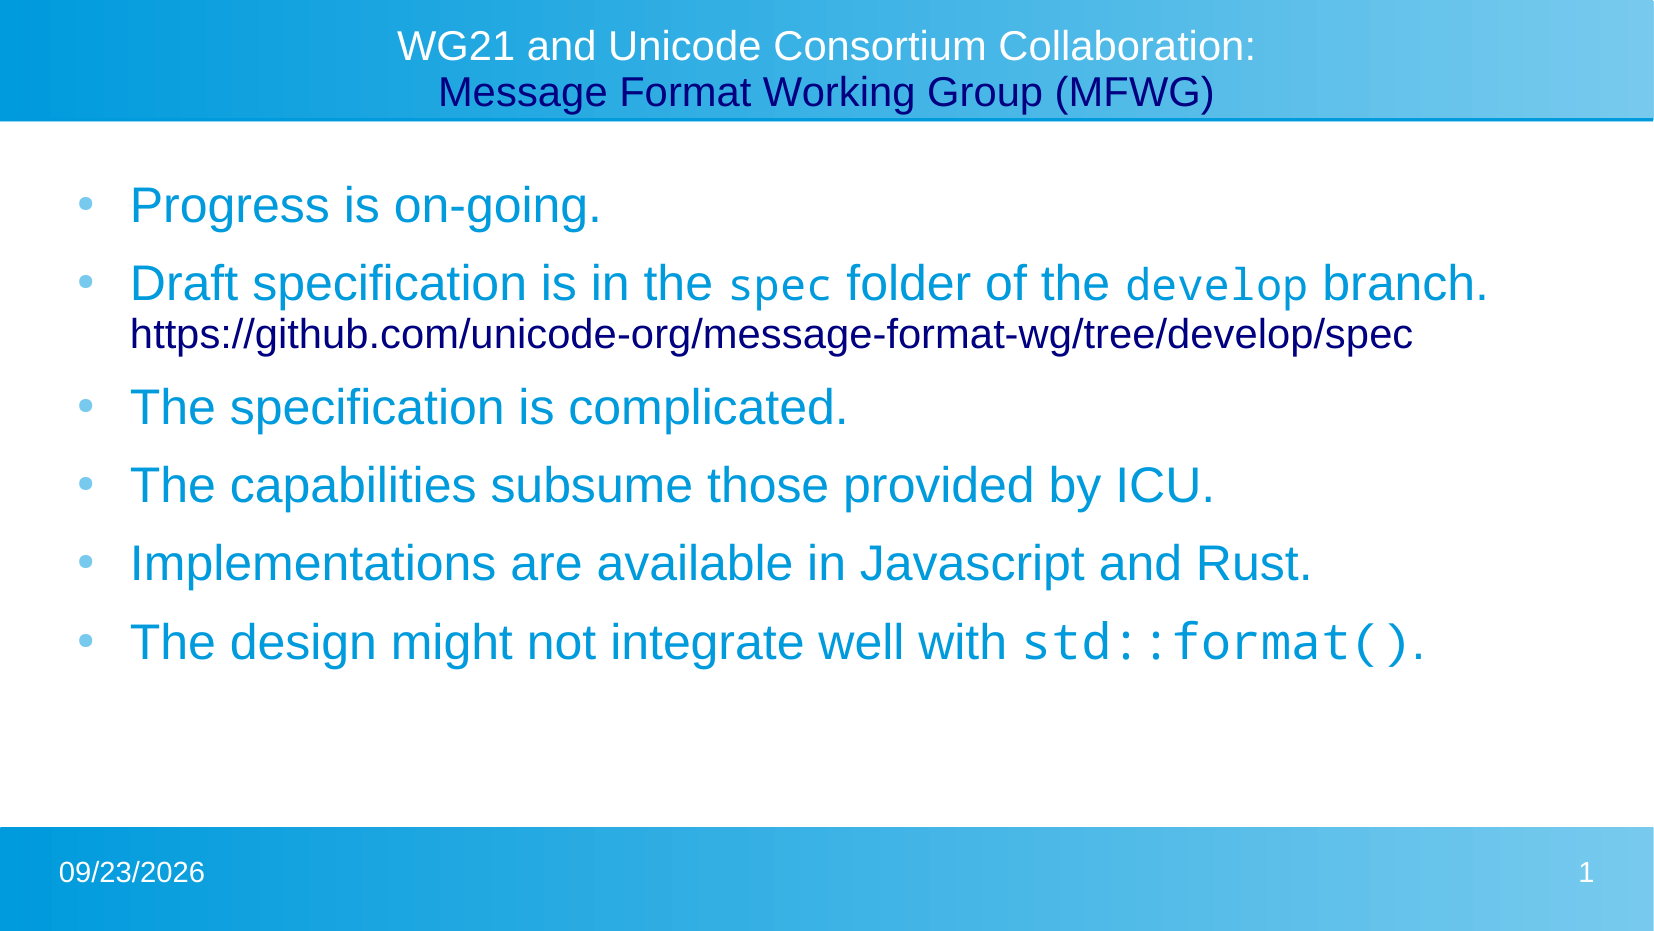

# WG21 and Unicode Consortium Collaboration: Message Format Working Group (MFWG)
Progress is on-going.
Draft specification is in the spec folder of the develop branch.
https://github.com/unicode-org/message-format-wg/tree/develop/spec
The specification is complicated.
The capabilities subsume those provided by ICU.
Implementations are available in Javascript and Rust.
The design might not integrate well with std::format().
1